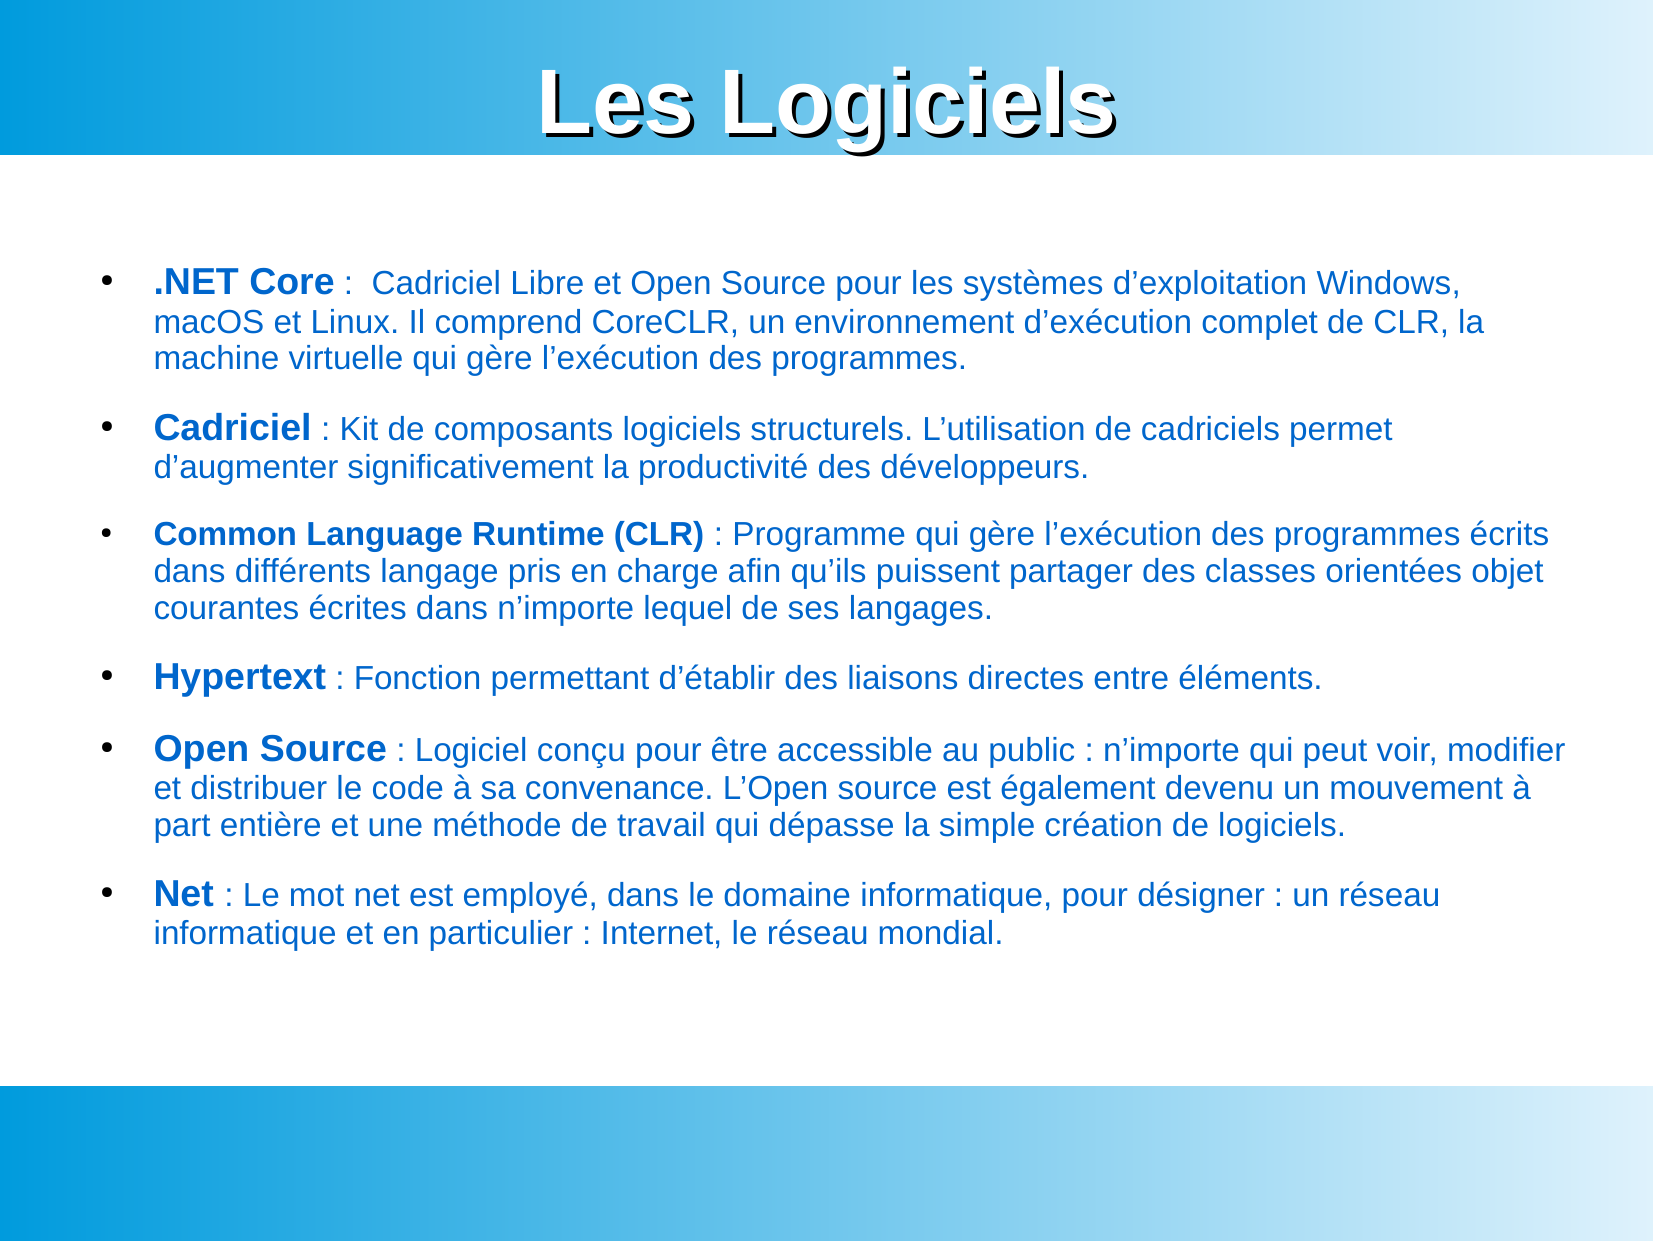

# Les Logiciels
.NET Core : Cadriciel Libre et Open Source pour les systèmes d’exploitation Windows, macOS et Linux. Il comprend CoreCLR, un environnement d’exécution complet de CLR, la machine virtuelle qui gère l’exécution des programmes.
Cadriciel : Kit de composants logiciels structurels. L’utilisation de cadriciels permet d’augmenter significativement la productivité des développeurs.
Common Language Runtime (CLR) : Programme qui gère l’exécution des programmes écrits dans différents langage pris en charge afin qu’ils puissent partager des classes orientées objet courantes écrites dans n’importe lequel de ses langages.
Hypertext : Fonction permettant d’établir des liaisons directes entre éléments.
Open Source : Logiciel conçu pour être accessible au public : n’importe qui peut voir, modifier et distribuer le code à sa convenance. L’Open source est également devenu un mouvement à part entière et une méthode de travail qui dépasse la simple création de logiciels.
Net : Le mot net est employé, dans le domaine informatique, pour désigner : un réseau informatique et en particulier : Internet, le réseau mondial.